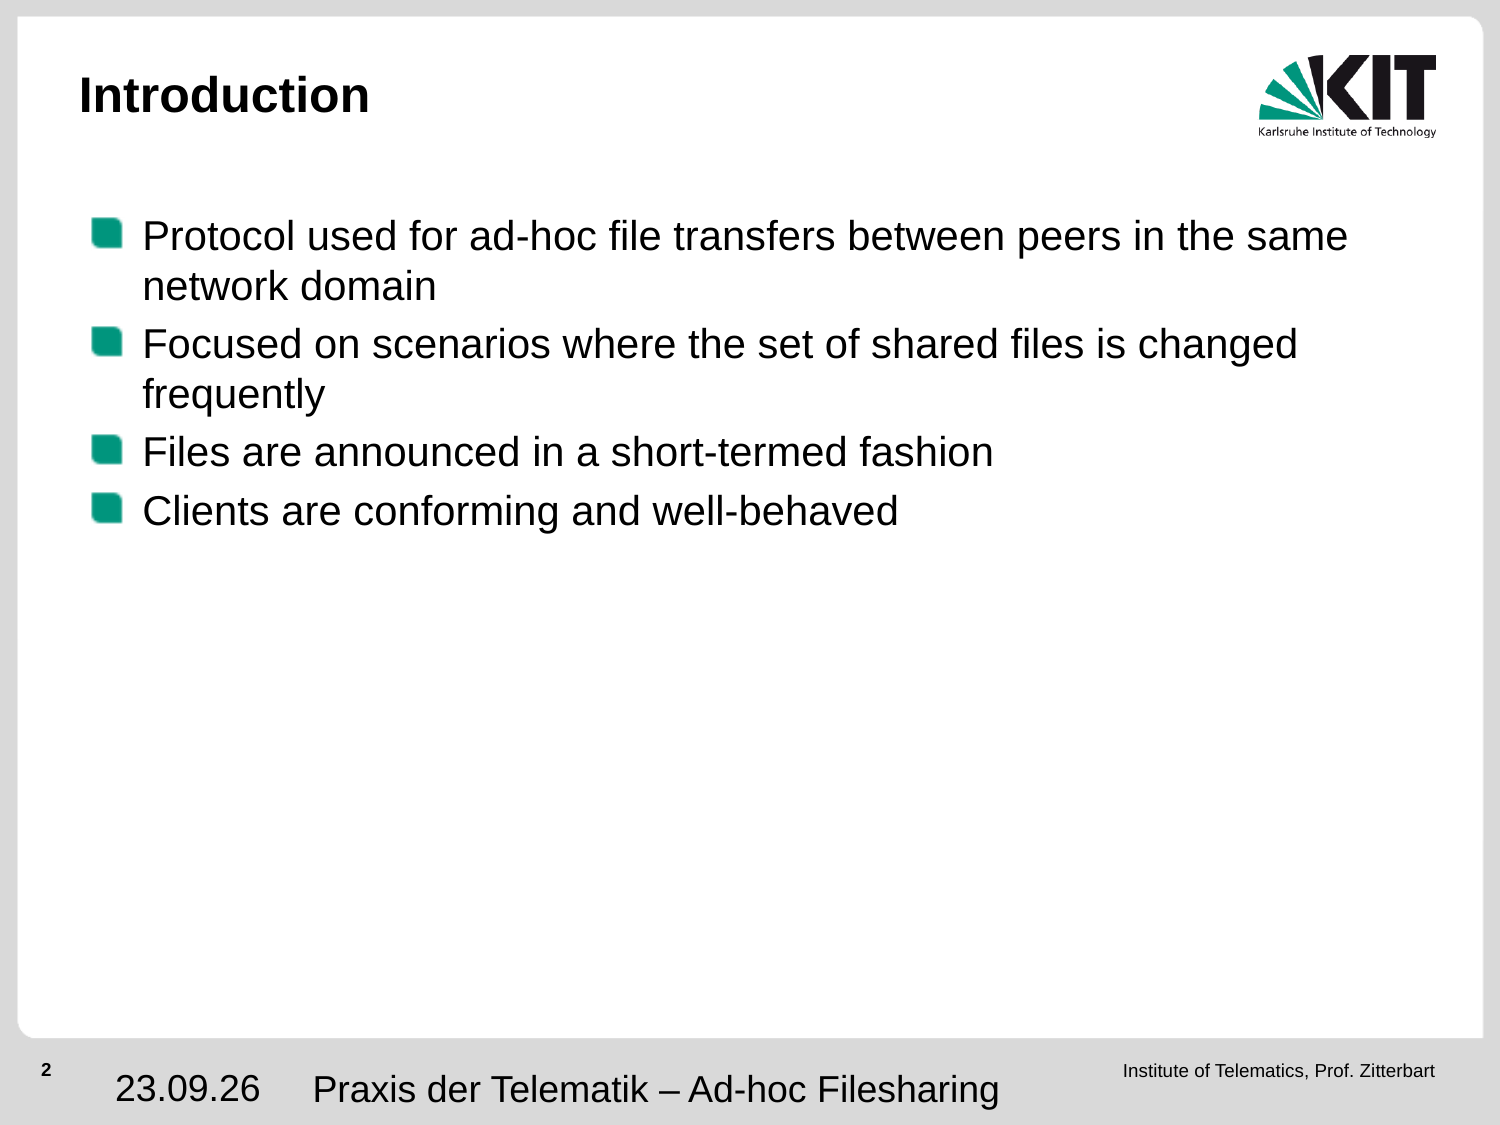

# Introduction
Protocol used for ad-hoc file transfers between peers in the same network domain
Focused on scenarios where the set of shared files is changed frequently
Files are announced in a short-termed fashion
Clients are conforming and well-behaved
Praxis der Telematik – Ad-hoc Filesharing